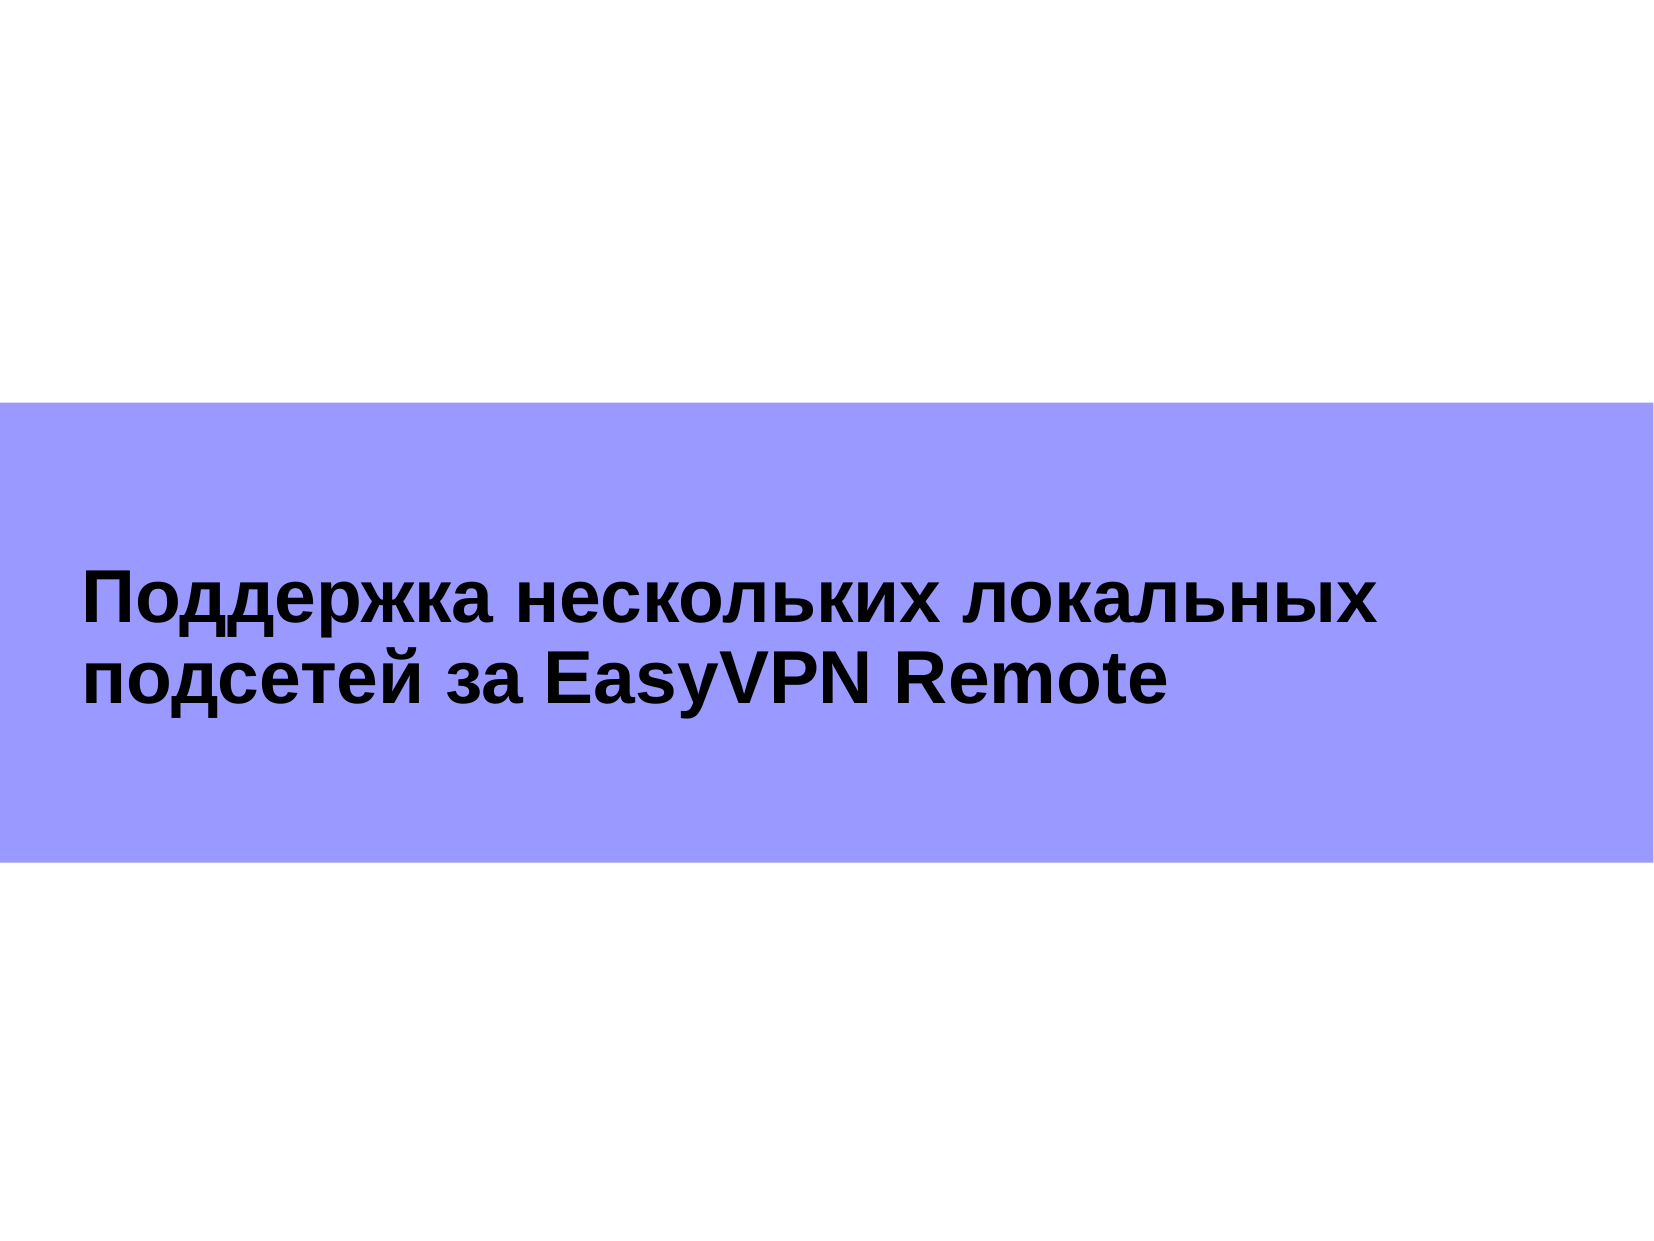

Поддержка нескольких локальных подсетей за EasyVPN Remote